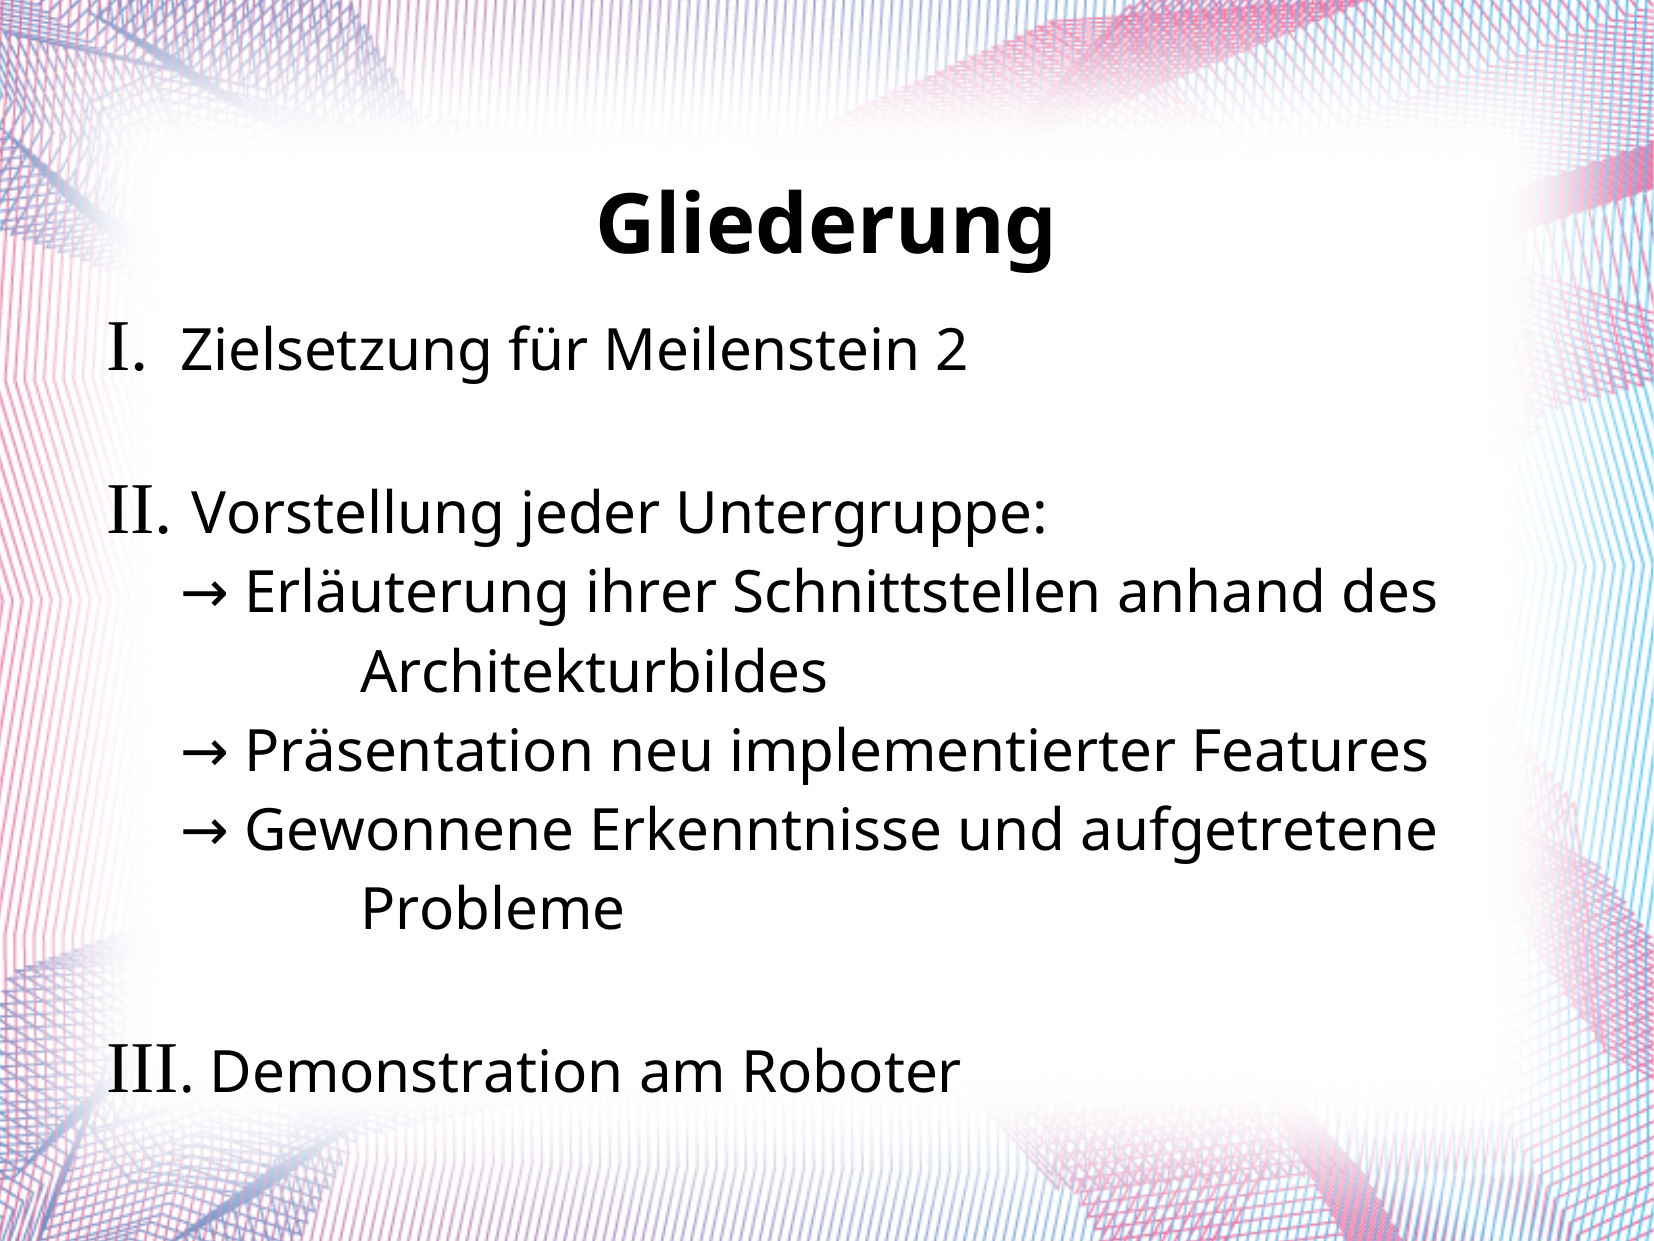

# Gliederung
I. 	Zielsetzung für Meilenstein 2
II. Vorstellung jeder Untergruppe:
	→ Erläuterung ihrer Schnittstellen anhand des 			 Architekturbildes
	→ Präsentation neu implementierter Features
	→ Gewonnene Erkenntnisse und aufgetretene 			 Probleme
III. Demonstration am Roboter